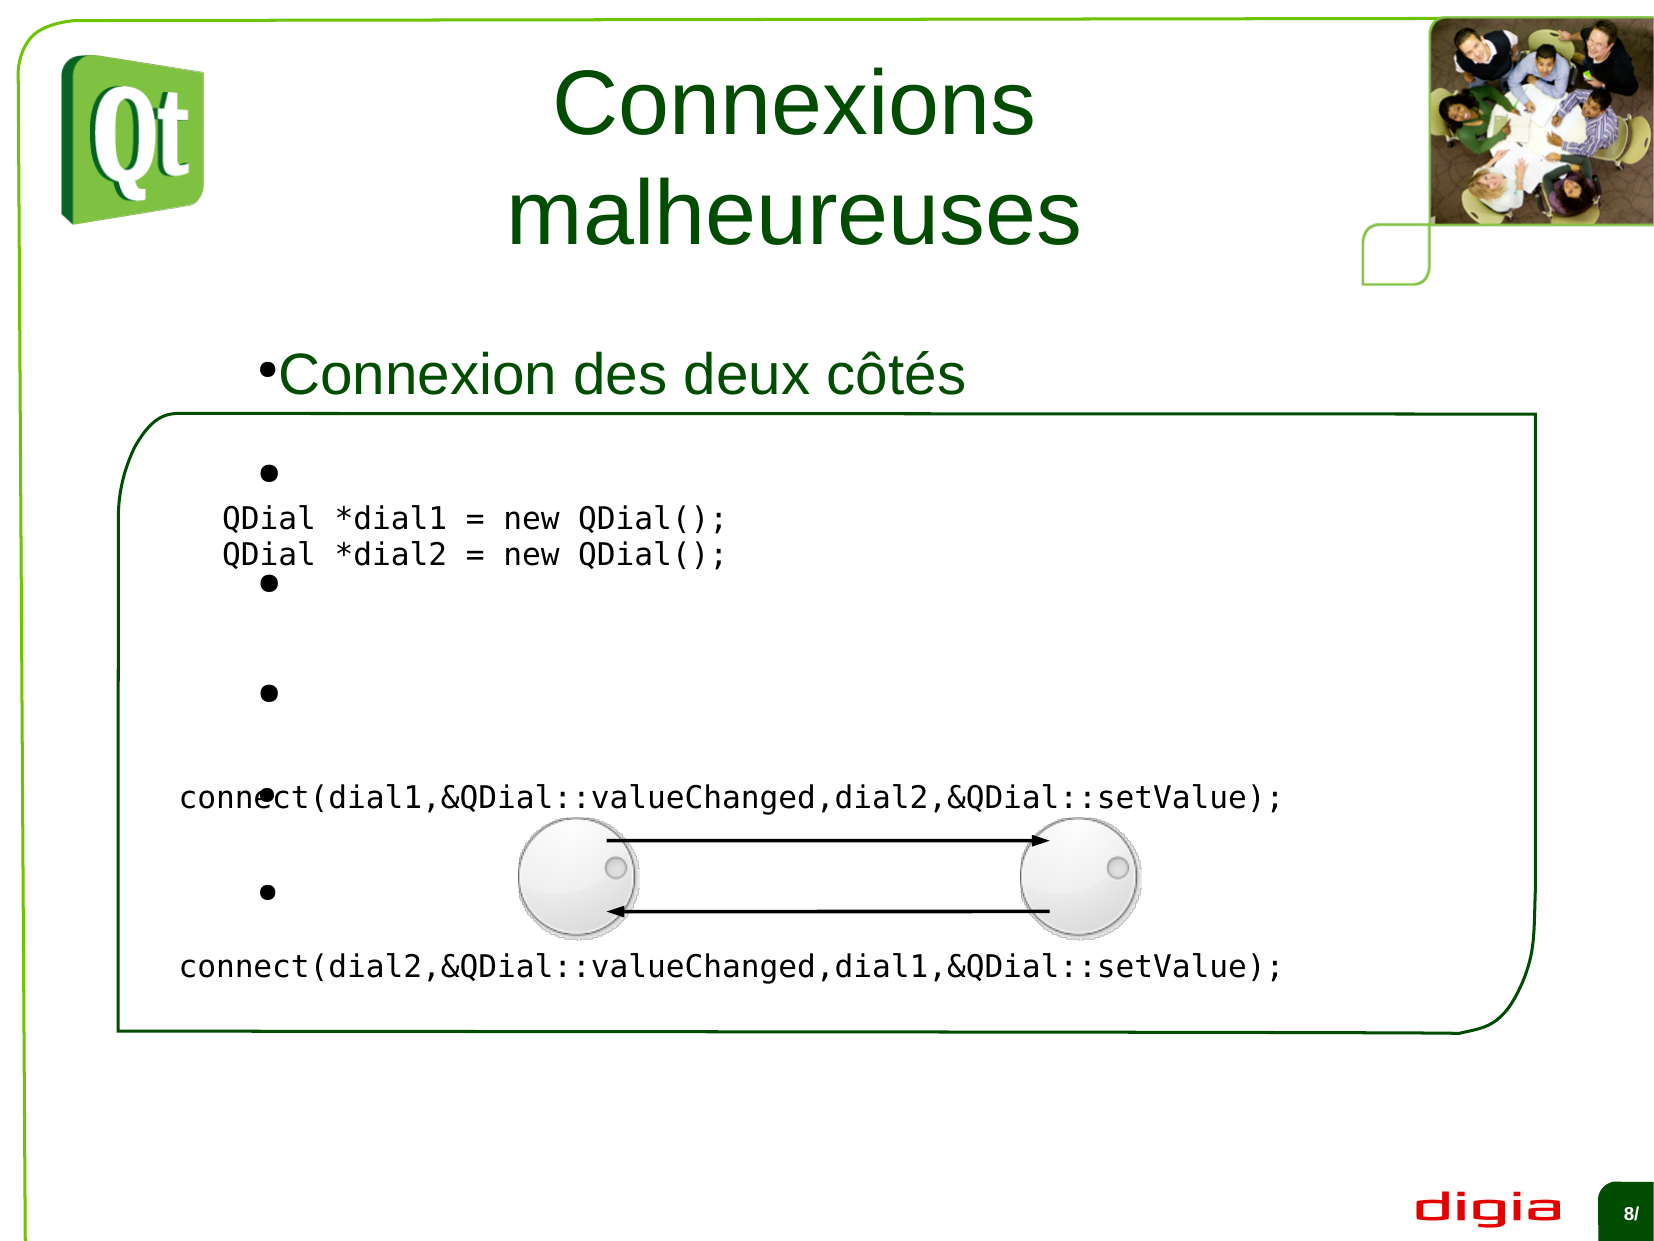

# Connexions malheureuses
Connexion des deux côtés
QDial *dial1 = new QDial();
QDial *dial2 = new QDial();
connect(dial1,&QDial::valueChanged,dial2,&QDial::setValue);
connect(dial2,&QDial::valueChanged,dial1,&QDial::setValue);